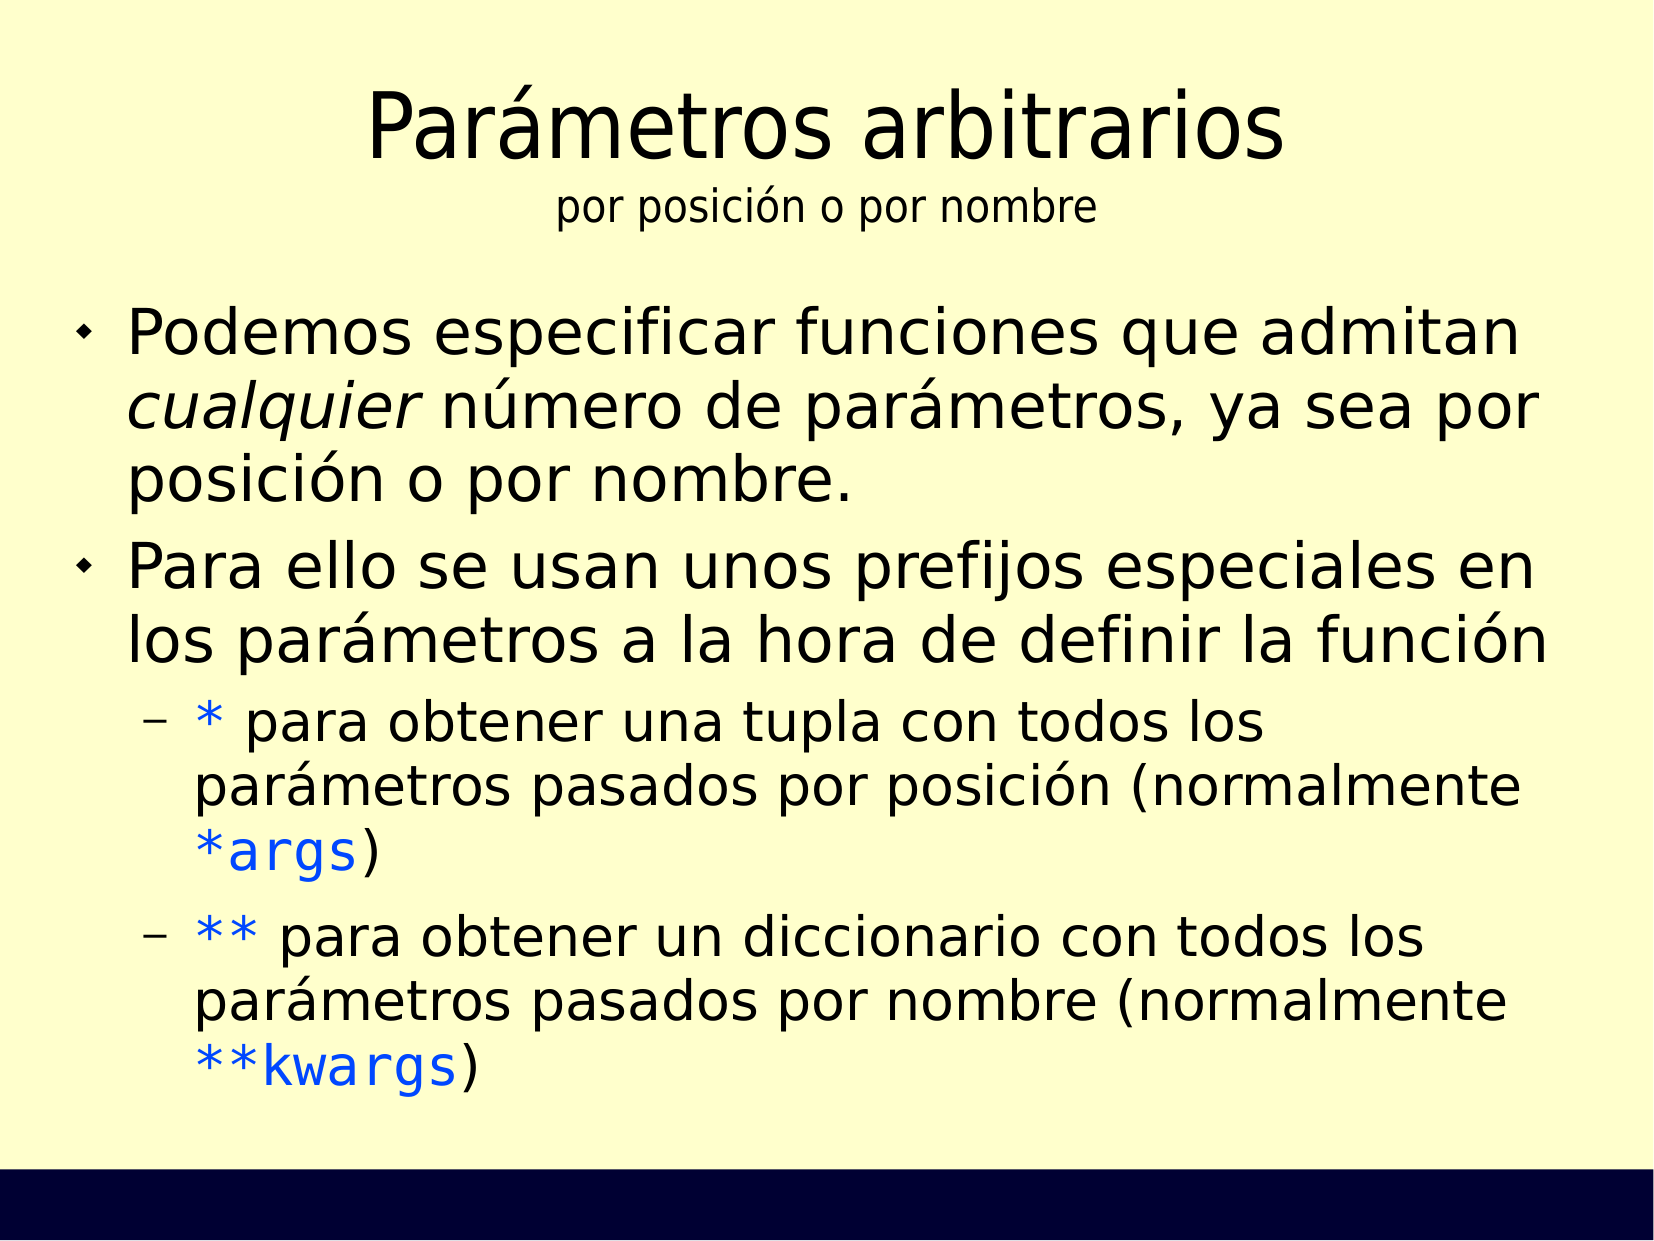

# Parámetros arbitrarios por posición o por nombre
Podemos especificar funciones que admitan cualquier número de parámetros, ya sea por posición o por nombre.
Para ello se usan unos prefijos especiales en los parámetros a la hora de definir la función
* para obtener una tupla con todos los parámetros pasados por posición (normalmente *args)
** para obtener un diccionario con todos los parámetros pasados por nombre (normalmente **kwargs)